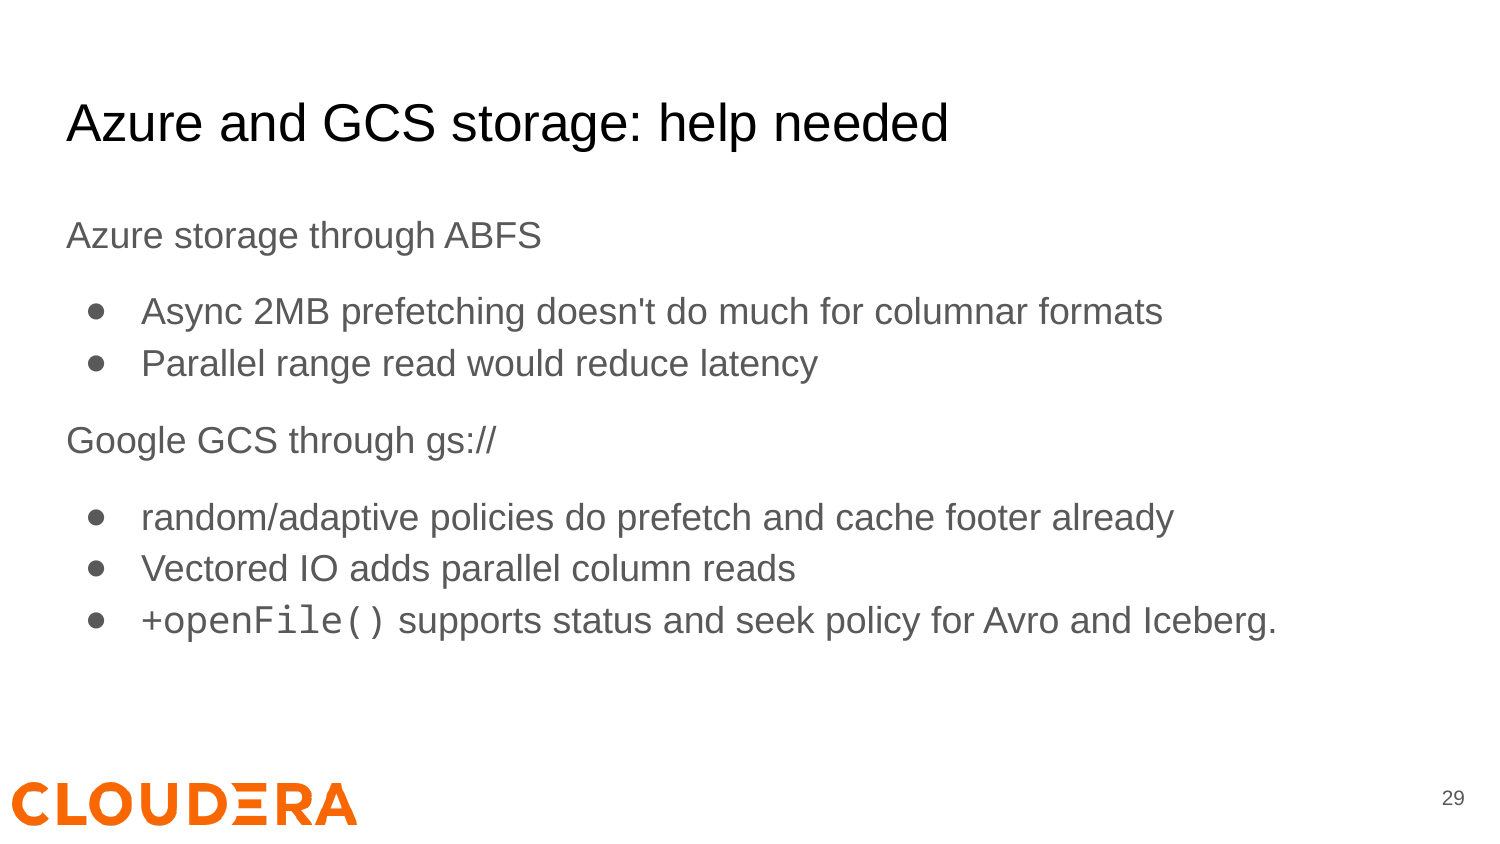

# Azure and GCS storage: help needed
Azure storage through ABFS
Async 2MB prefetching doesn't do much for columnar formats
Parallel range read would reduce latency
Google GCS through gs://
random/adaptive policies do prefetch and cache footer already
Vectored IO adds parallel column reads
+openFile() supports status and seek policy for Avro and Iceberg.